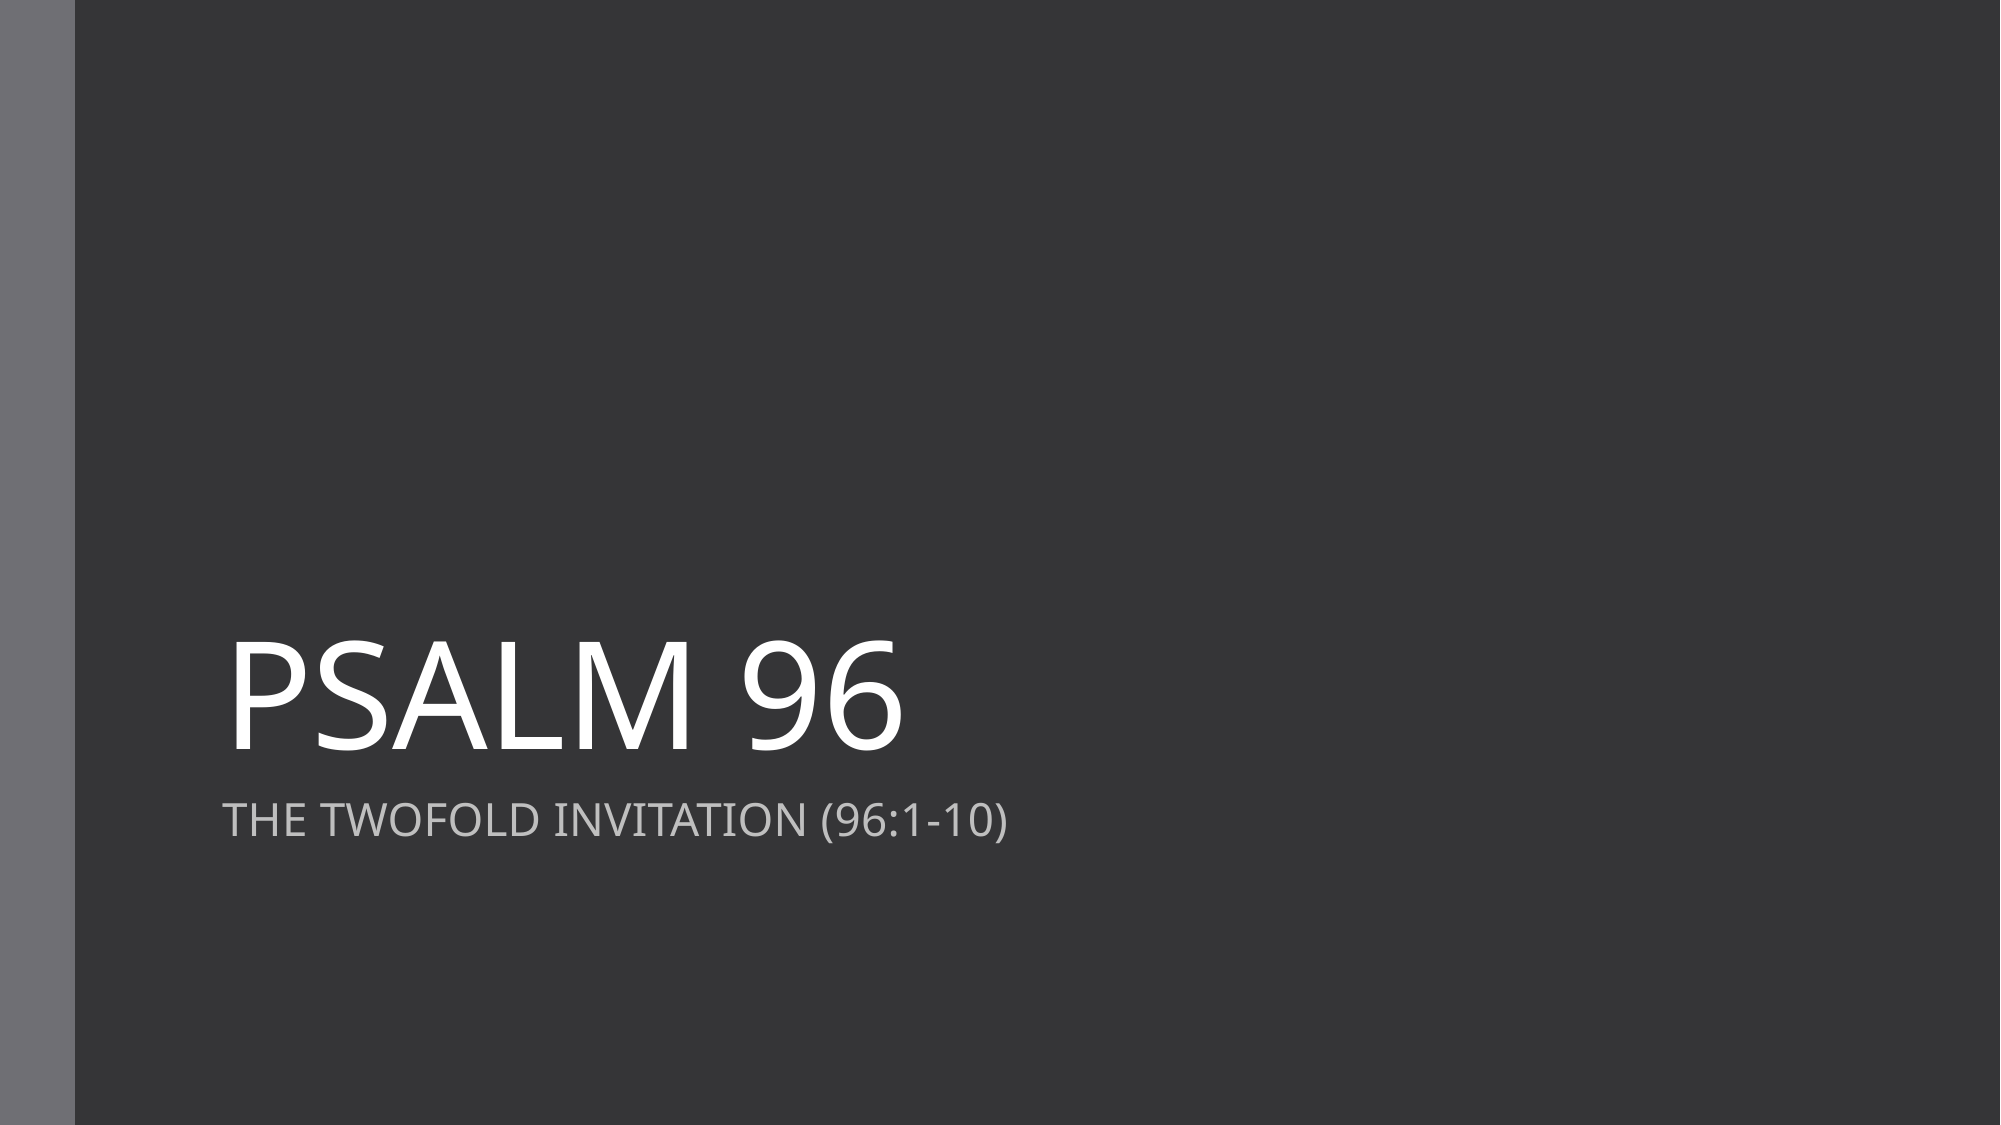

# PSALM 96
THE TWOFOLD INVITATION (96:1-10)